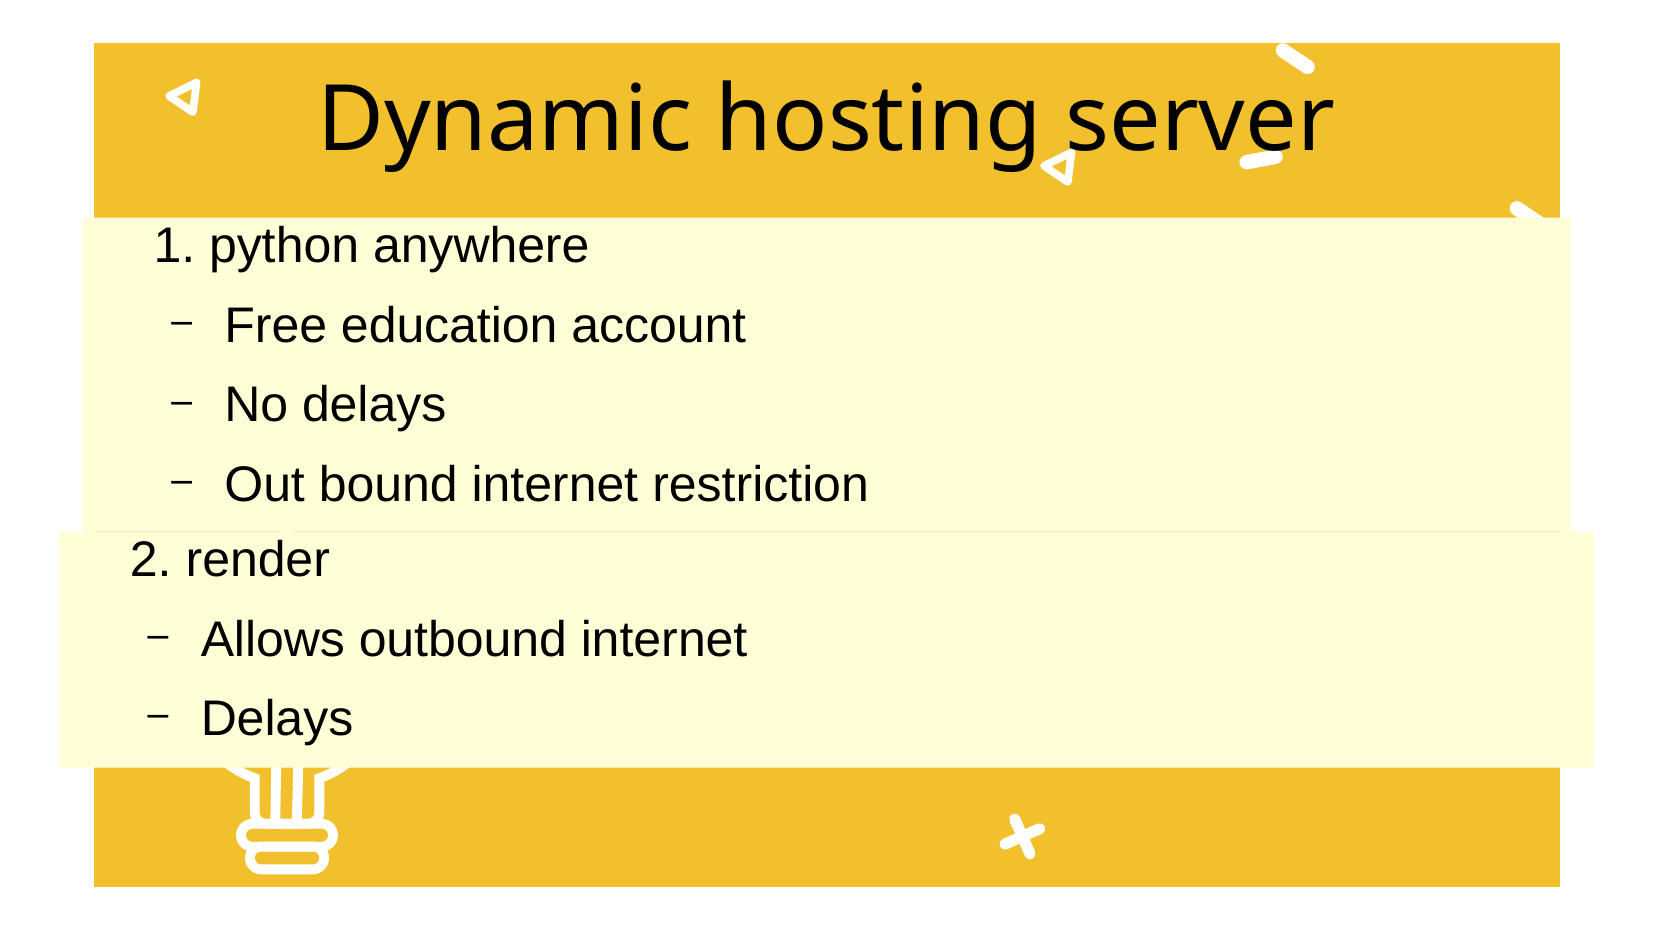

# Dynamic hosting server
1. python anywhere
Free education account
No delays
Out bound internet restriction
2. render
Allows outbound internet
Delays